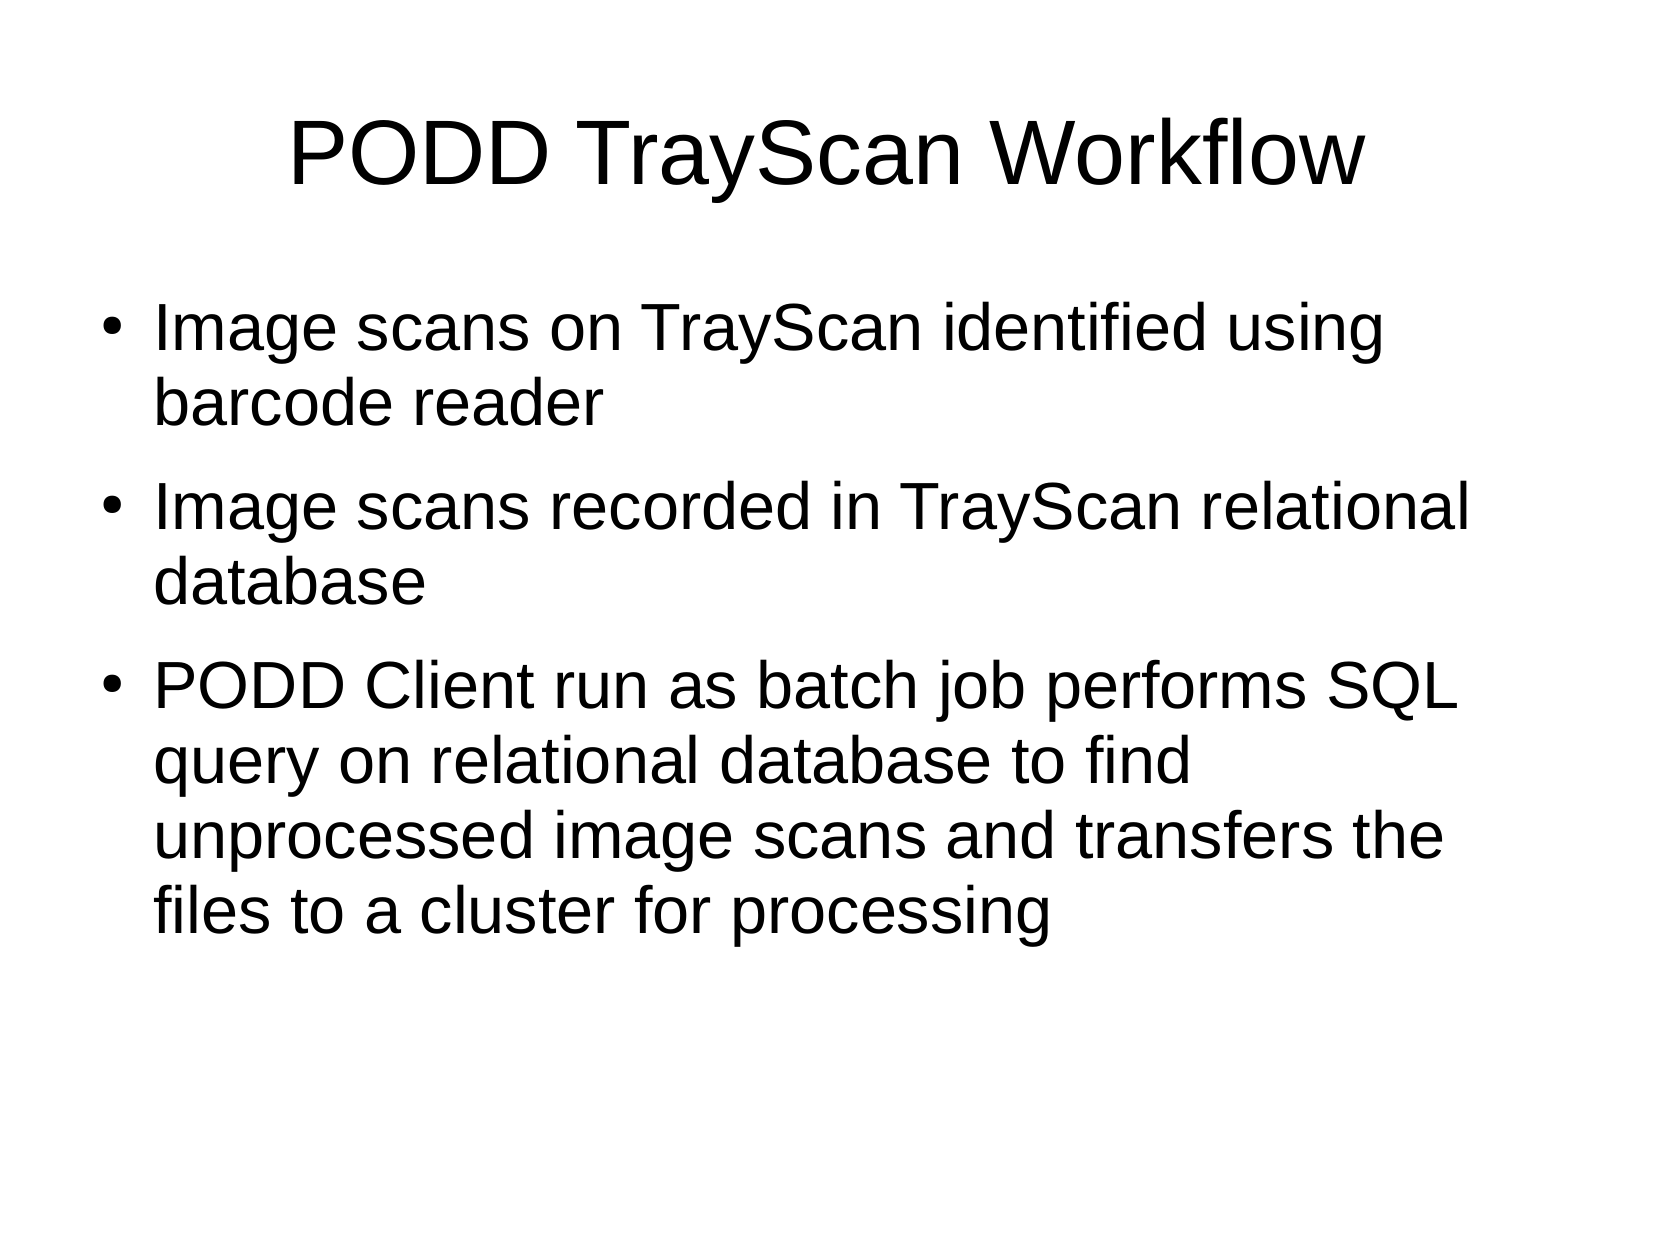

# PODD TrayScan Workflow
Image scans on TrayScan identified using barcode reader
Image scans recorded in TrayScan relational database
PODD Client run as batch job performs SQL query on relational database to find unprocessed image scans and transfers the files to a cluster for processing